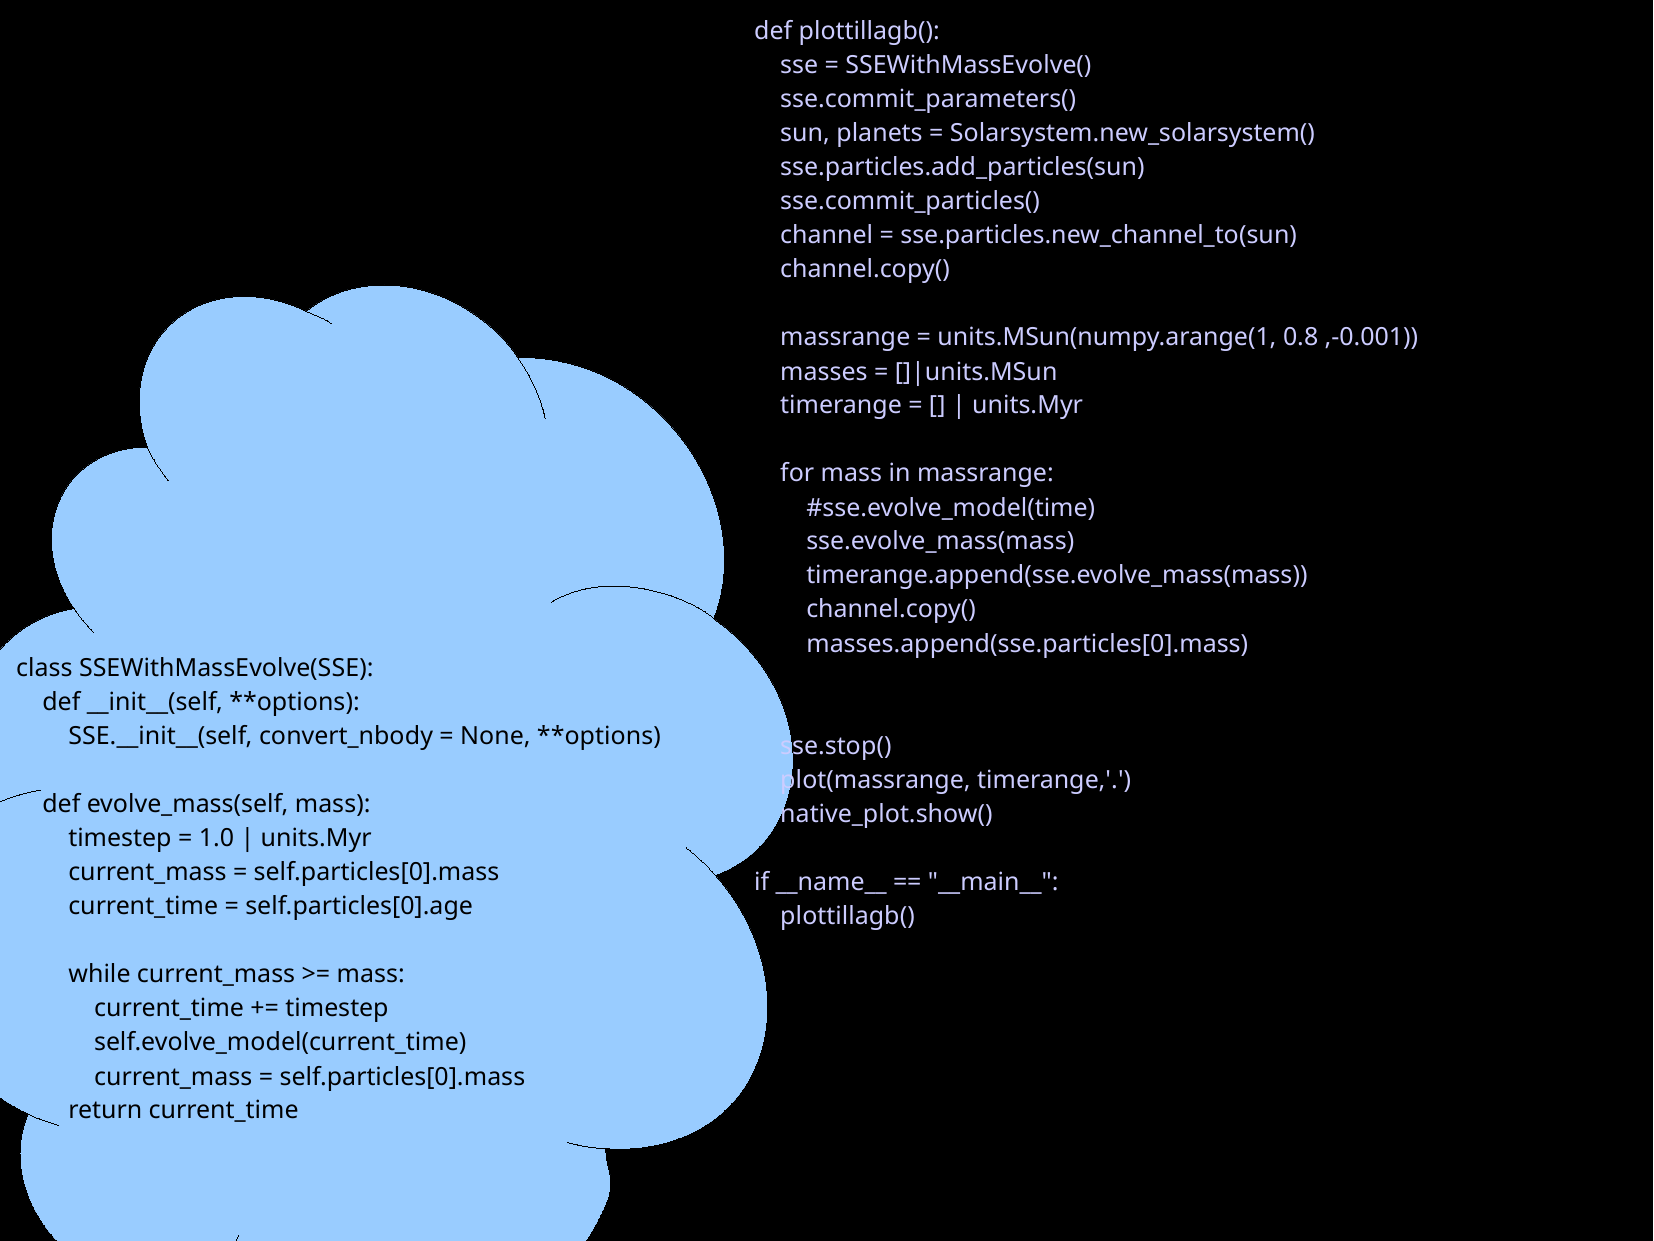

def plottillagb():
 sse = SSEWithMassEvolve()
 sse.commit_parameters()
 sun, planets = Solarsystem.new_solarsystem()
 sse.particles.add_particles(sun)
 sse.commit_particles()
 channel = sse.particles.new_channel_to(sun)
 channel.copy()
 massrange = units.MSun(numpy.arange(1, 0.8 ,-0.001))
 masses = []|units.MSun
 timerange = [] | units.Myr
 for mass in massrange:
 #sse.evolve_model(time)
 sse.evolve_mass(mass)
 timerange.append(sse.evolve_mass(mass))
 channel.copy()
 masses.append(sse.particles[0].mass)
 sse.stop()
 plot(massrange, timerange,'.')
 native_plot.show()
if __name__ == "__main__":
 plottillagb()
class SSEWithMassEvolve(SSE):
 def __init__(self, **options):
 SSE.__init__(self, convert_nbody = None, **options)
 def evolve_mass(self, mass):
 timestep = 1.0 | units.Myr
 current_mass = self.particles[0].mass
 current_time = self.particles[0].age
 while current_mass >= mass:
 current_time += timestep
 self.evolve_model(current_time)
 current_mass = self.particles[0].mass
 return current_time